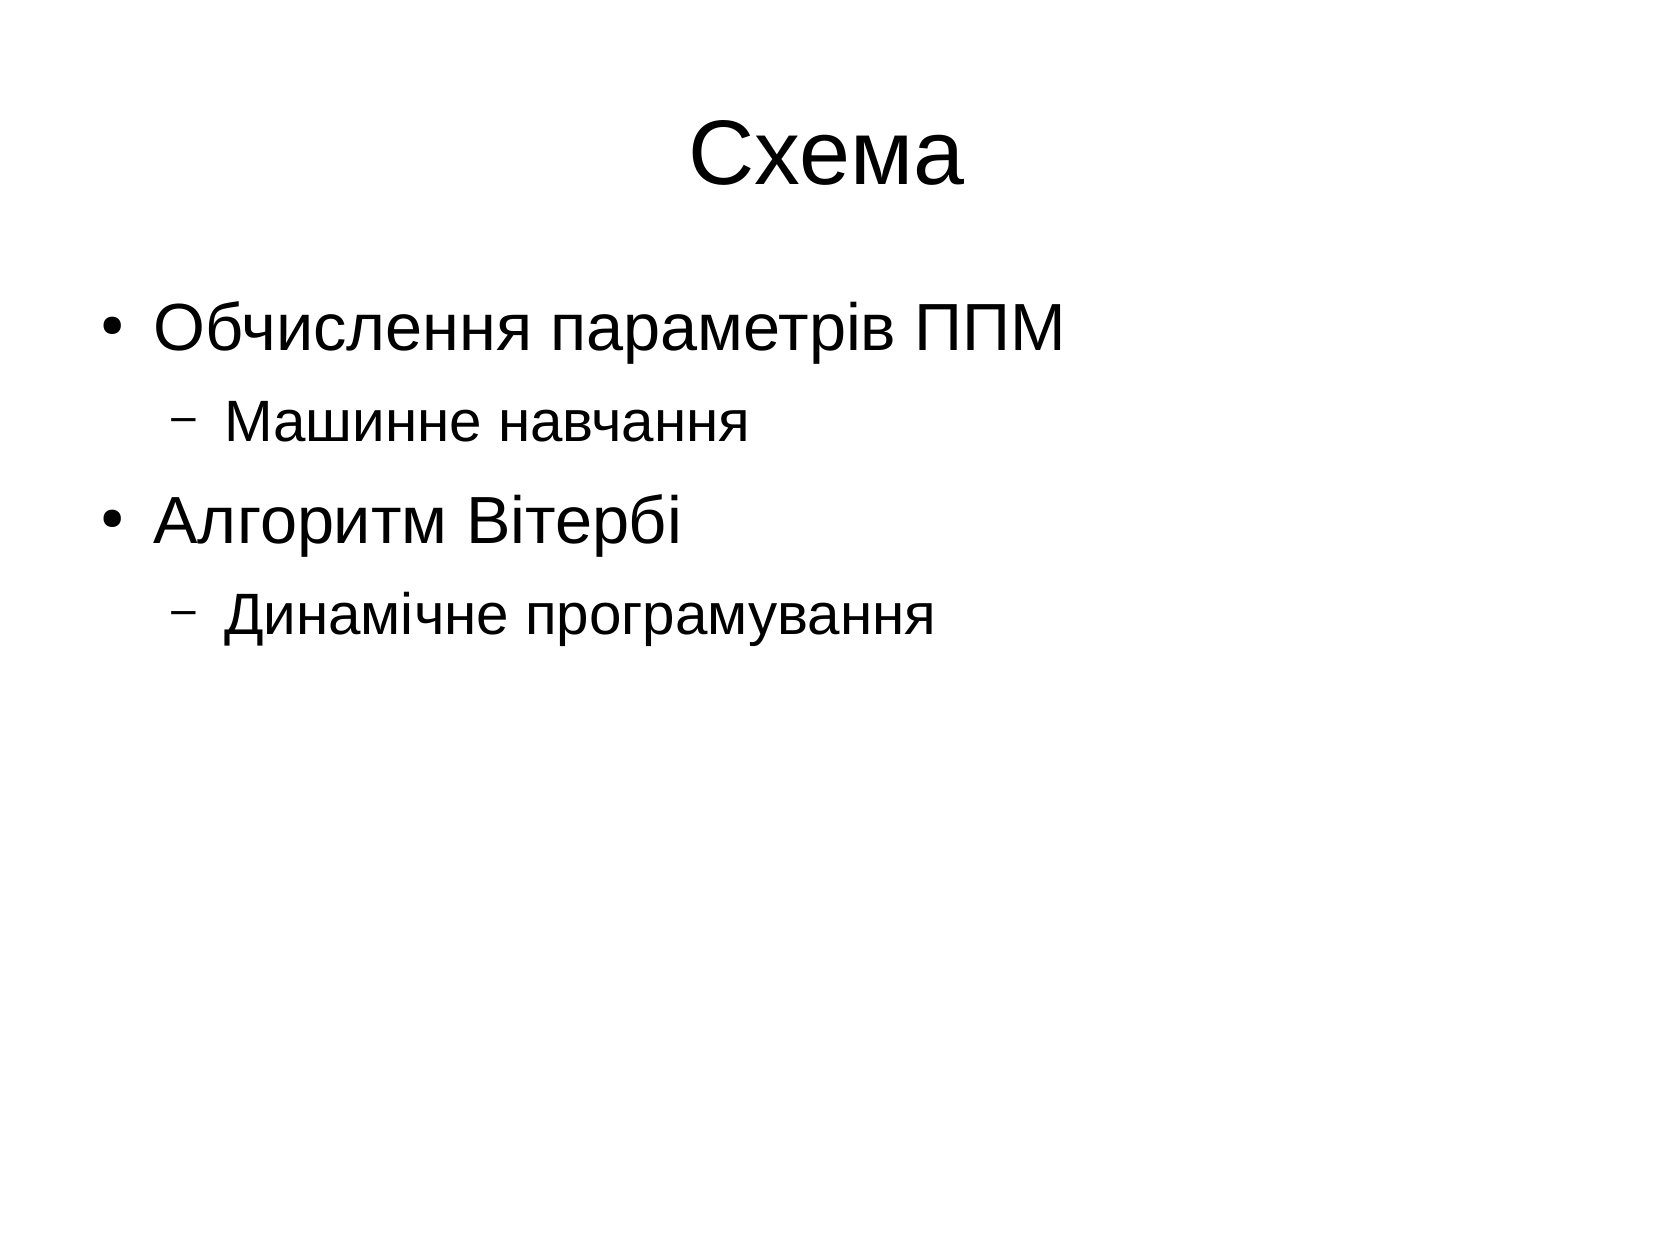

# Схема
Обчислення параметрів ППМ
Машинне навчання
Алгоритм Вітербі
Динамічне програмування